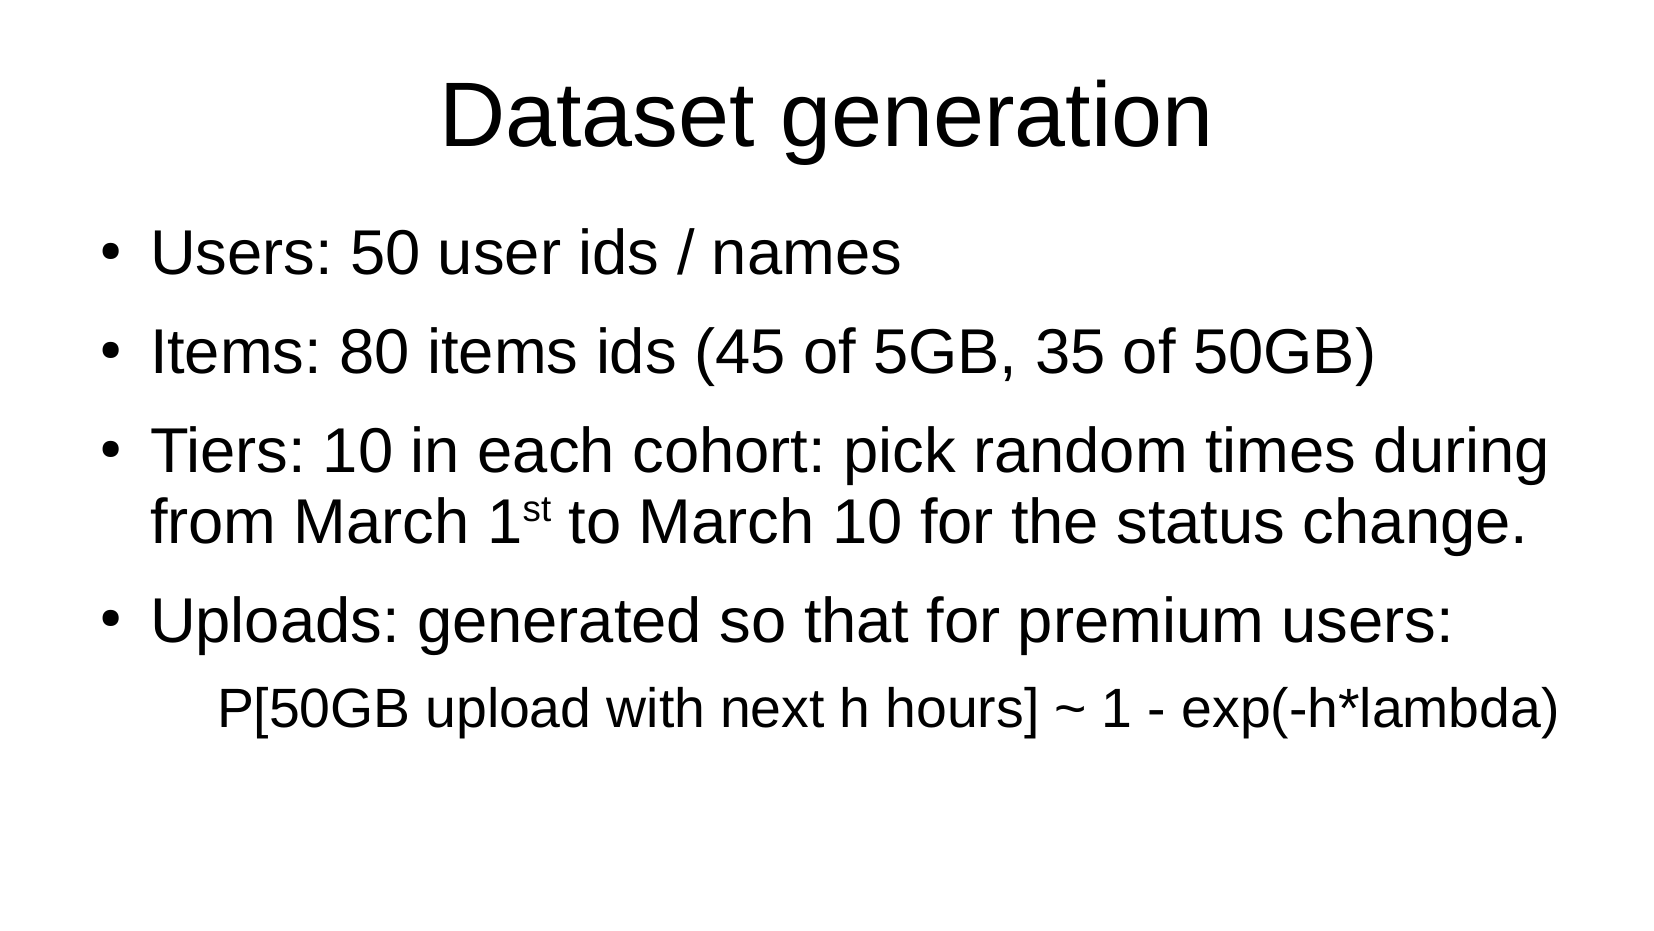

# Dataset generation
Users: 50 user ids / names
Items: 80 items ids (45 of 5GB, 35 of 50GB)
Tiers: 10 in each cohort: pick random times during from March 1st to March 10 for the status change.
Uploads: generated so that for premium users:
P[50GB upload with next h hours] ~ 1 - exp(-h*lambda)